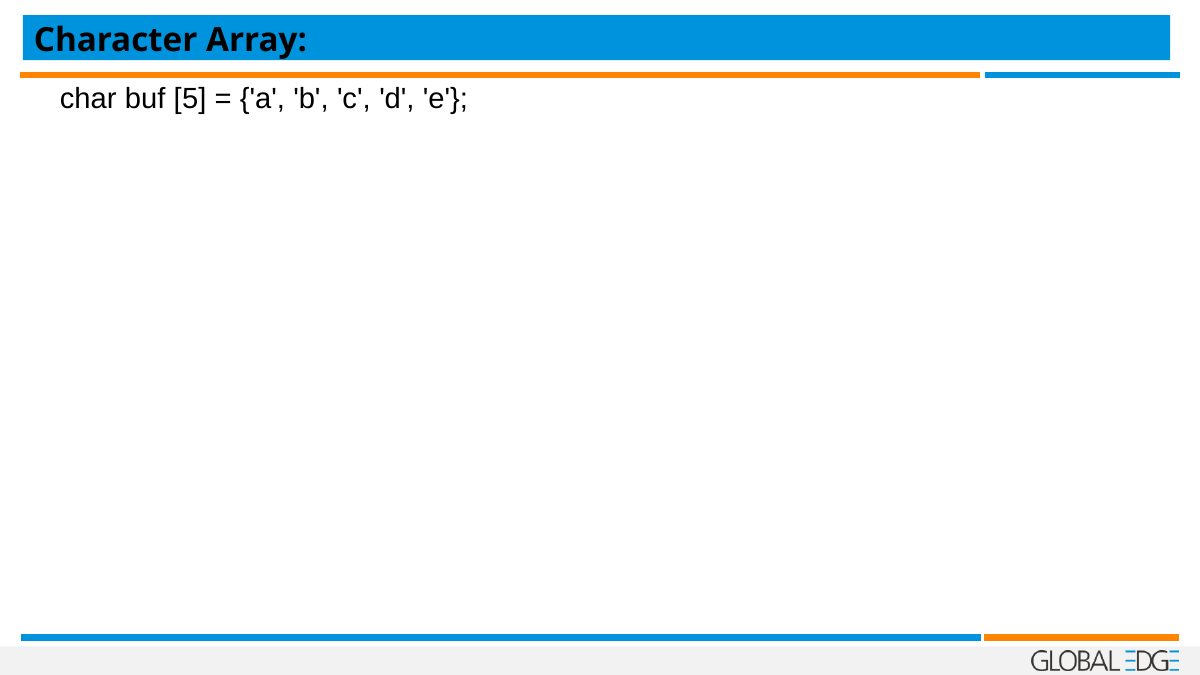

Character Array:
char buf [5] = {'a', 'b', 'c', 'd', 'e'};